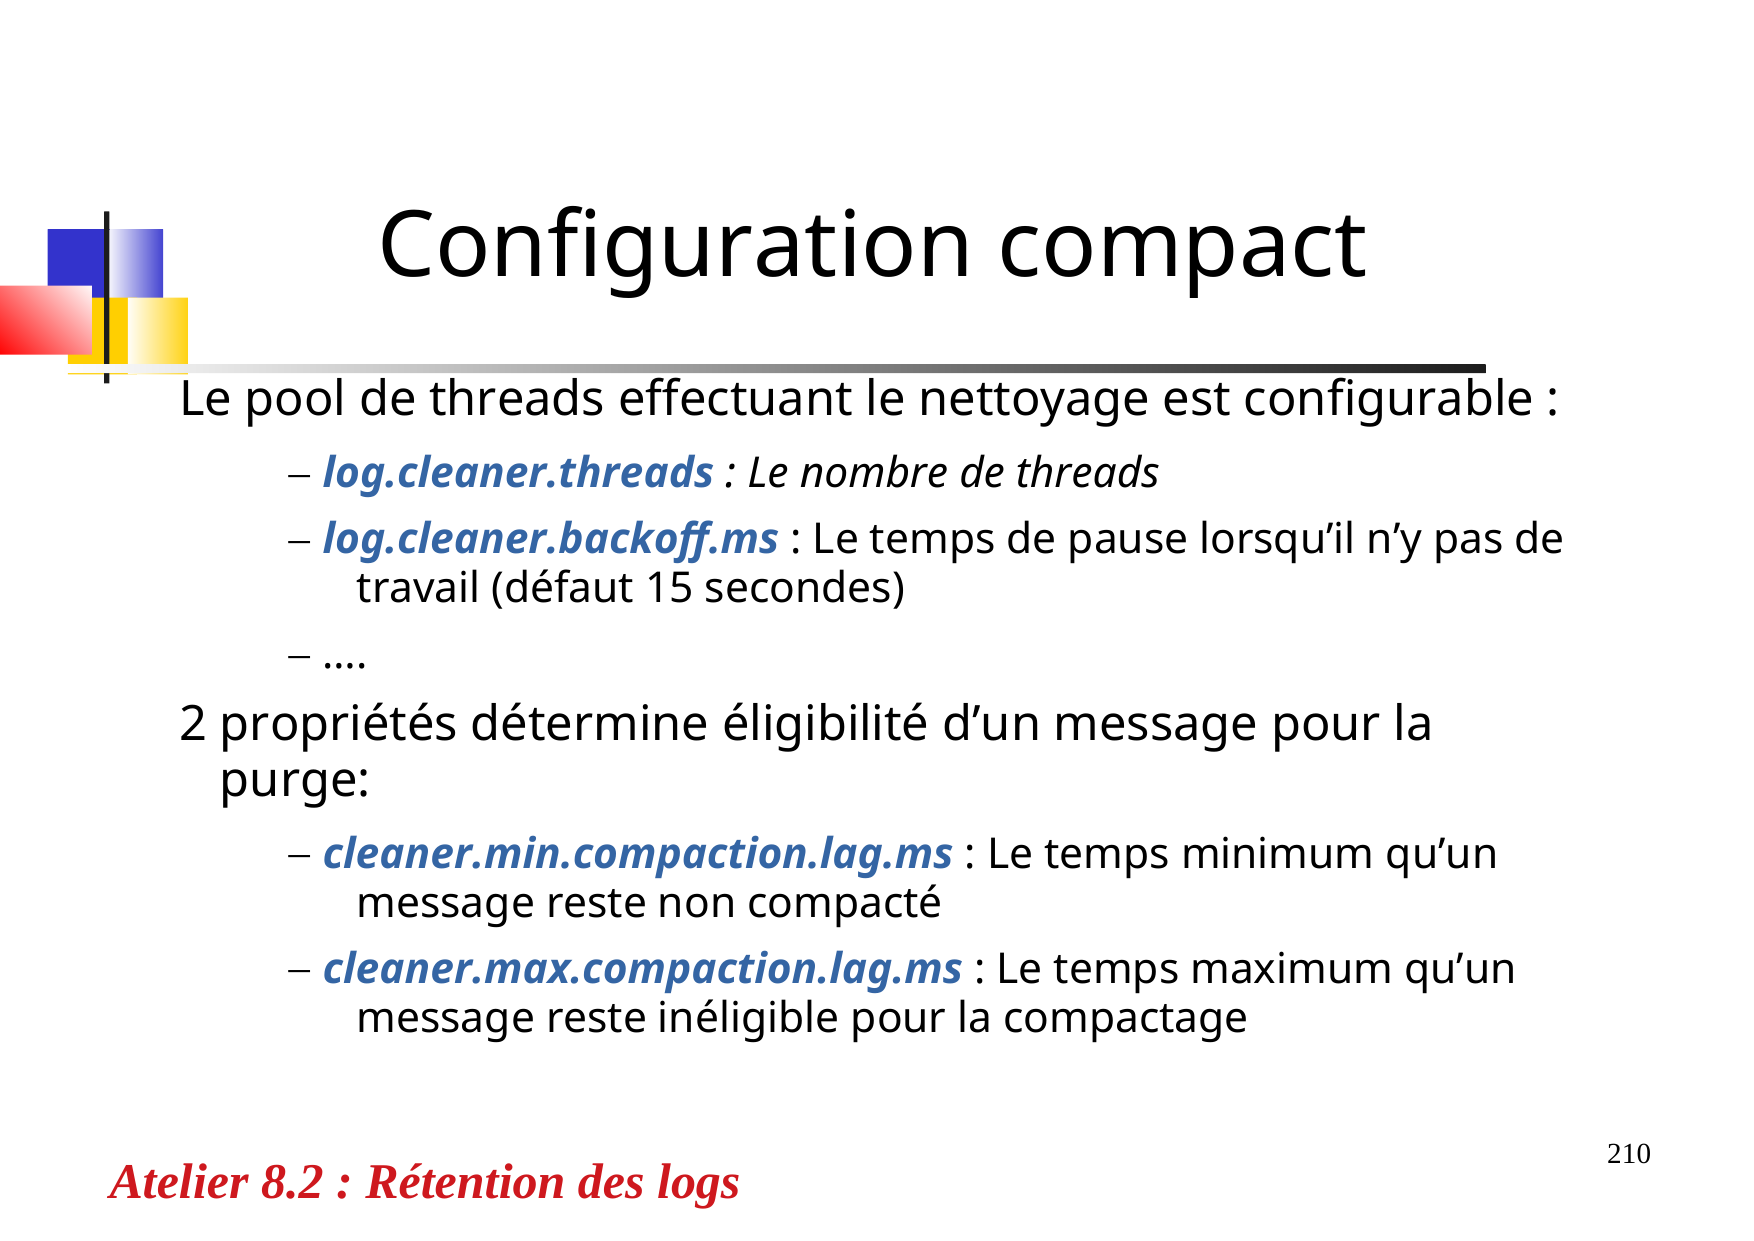

# Configuration compact
Le pool de threads effectuant le nettoyage est configurable :
log.cleaner.threads : Le nombre de threads
log.cleaner.backoff.ms : Le temps de pause lorsqu’il n’y pas de travail (défaut 15 secondes)
….
2 propriétés détermine éligibilité d’un message pour la purge:
cleaner.min.compaction.lag.ms : Le temps minimum qu’un message reste non compacté
cleaner.max.compaction.lag.ms : Le temps maximum qu’un message reste inéligible pour la compactage
Atelier 8.2 : Rétention des logs